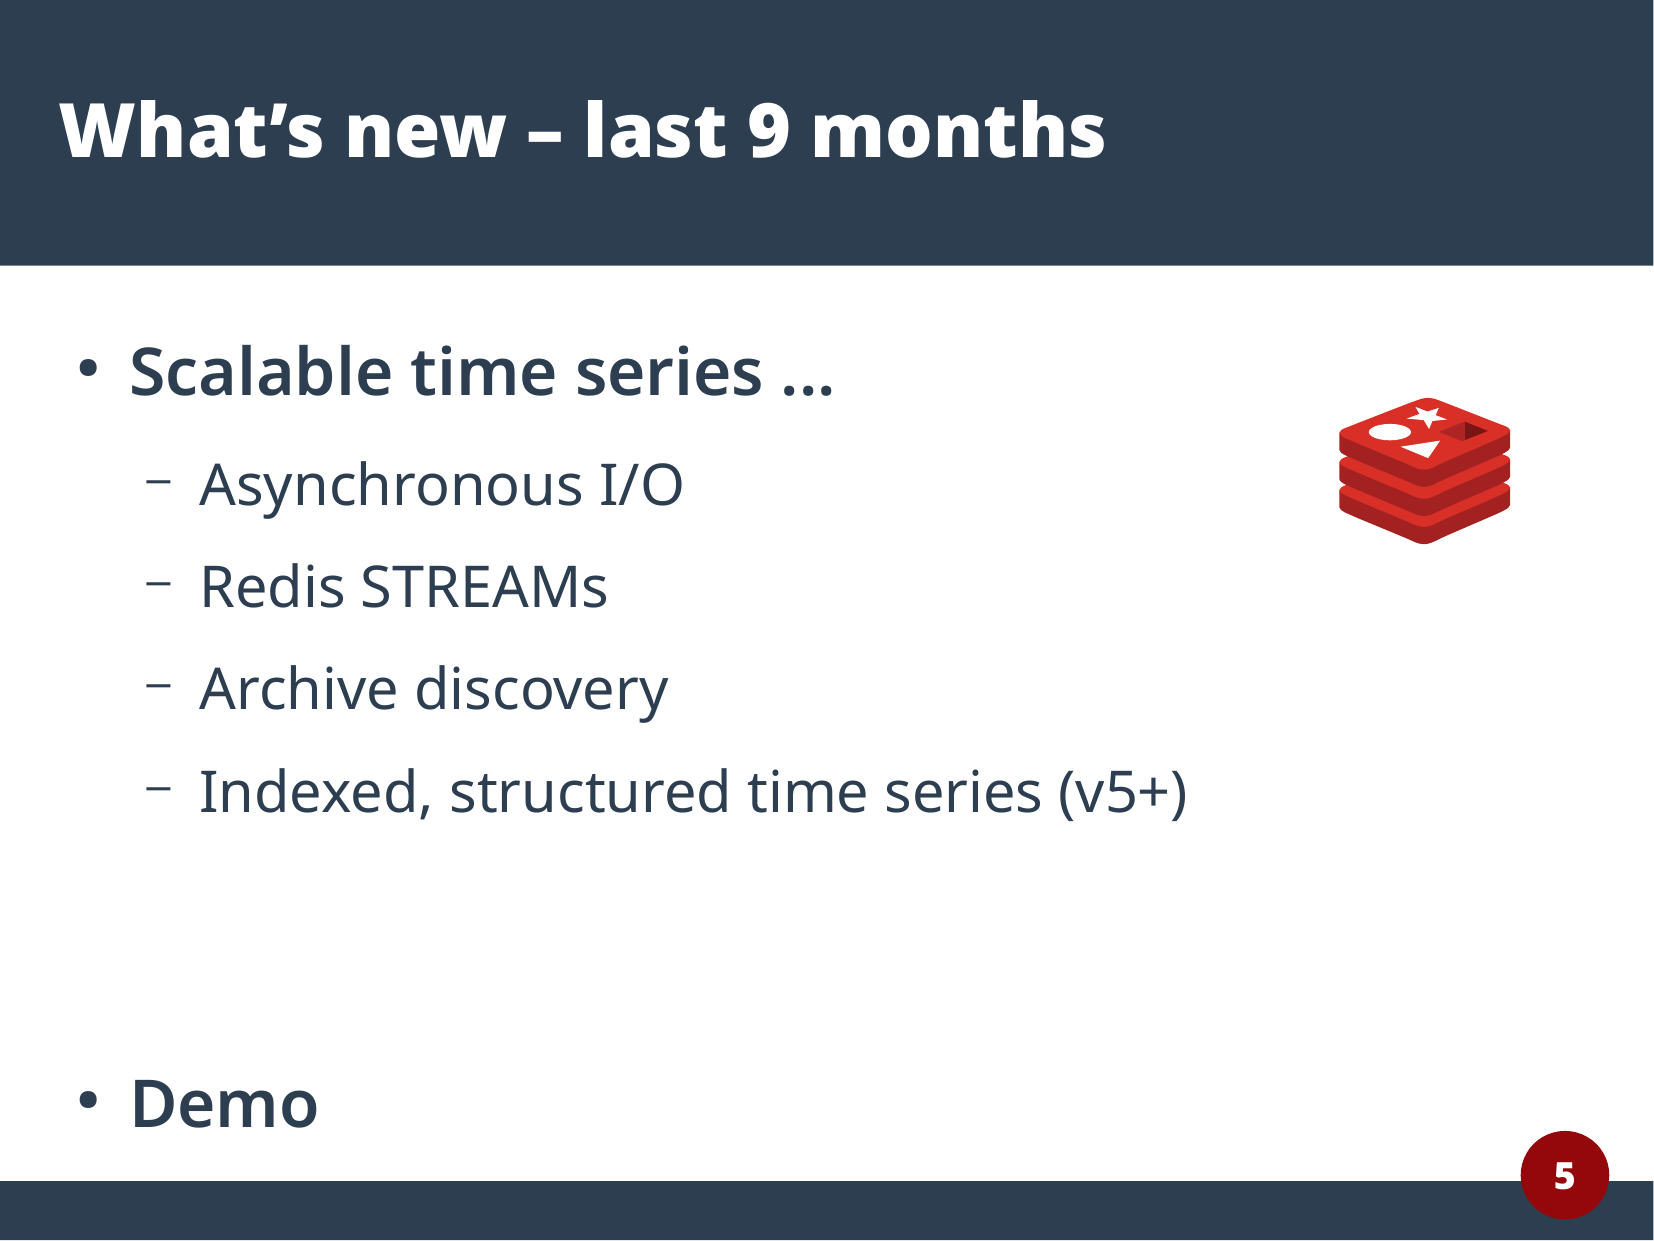

# What’s new – last 9 months
Scalable time series ...
Asynchronous I/O
Redis STREAMs
Archive discovery
Indexed, structured time series (v5+)
Demo
5